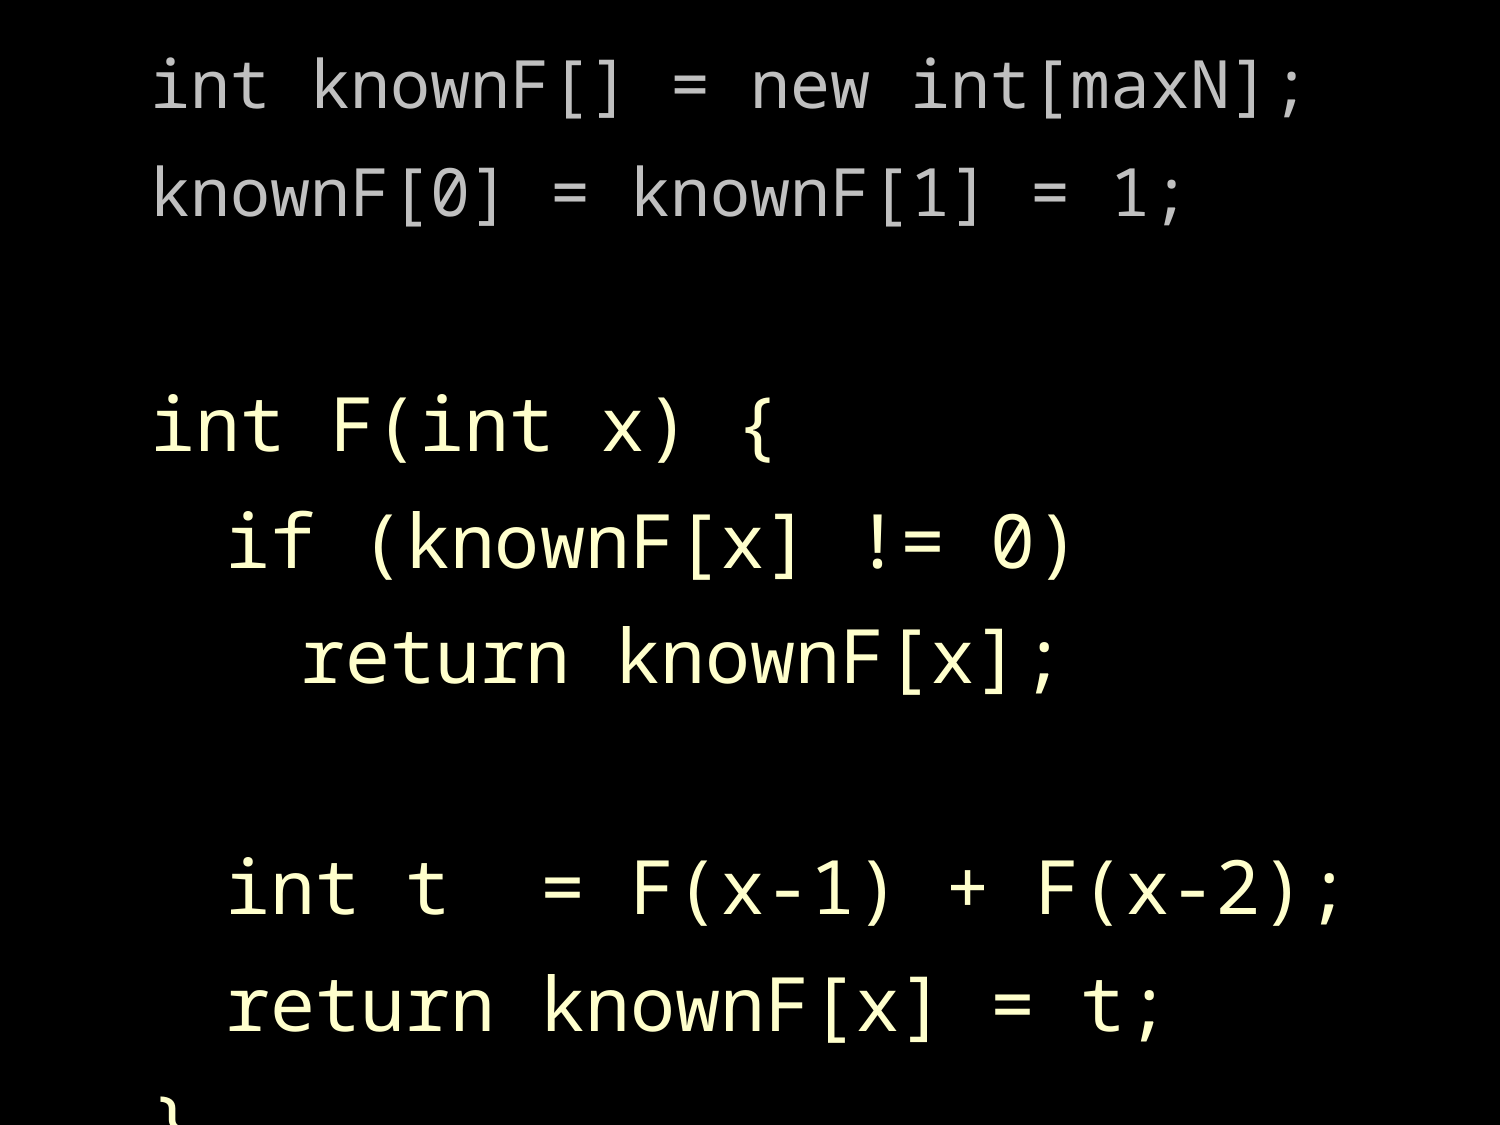

# int knownF[] = new int[maxN];
knownF[0] = knownF[1] = 1;
int F(int x) {
if (knownF[x] != 0)
return knownF[x];
int t = F(x-1) + F(x-2);
return knownF[x] = t;
}